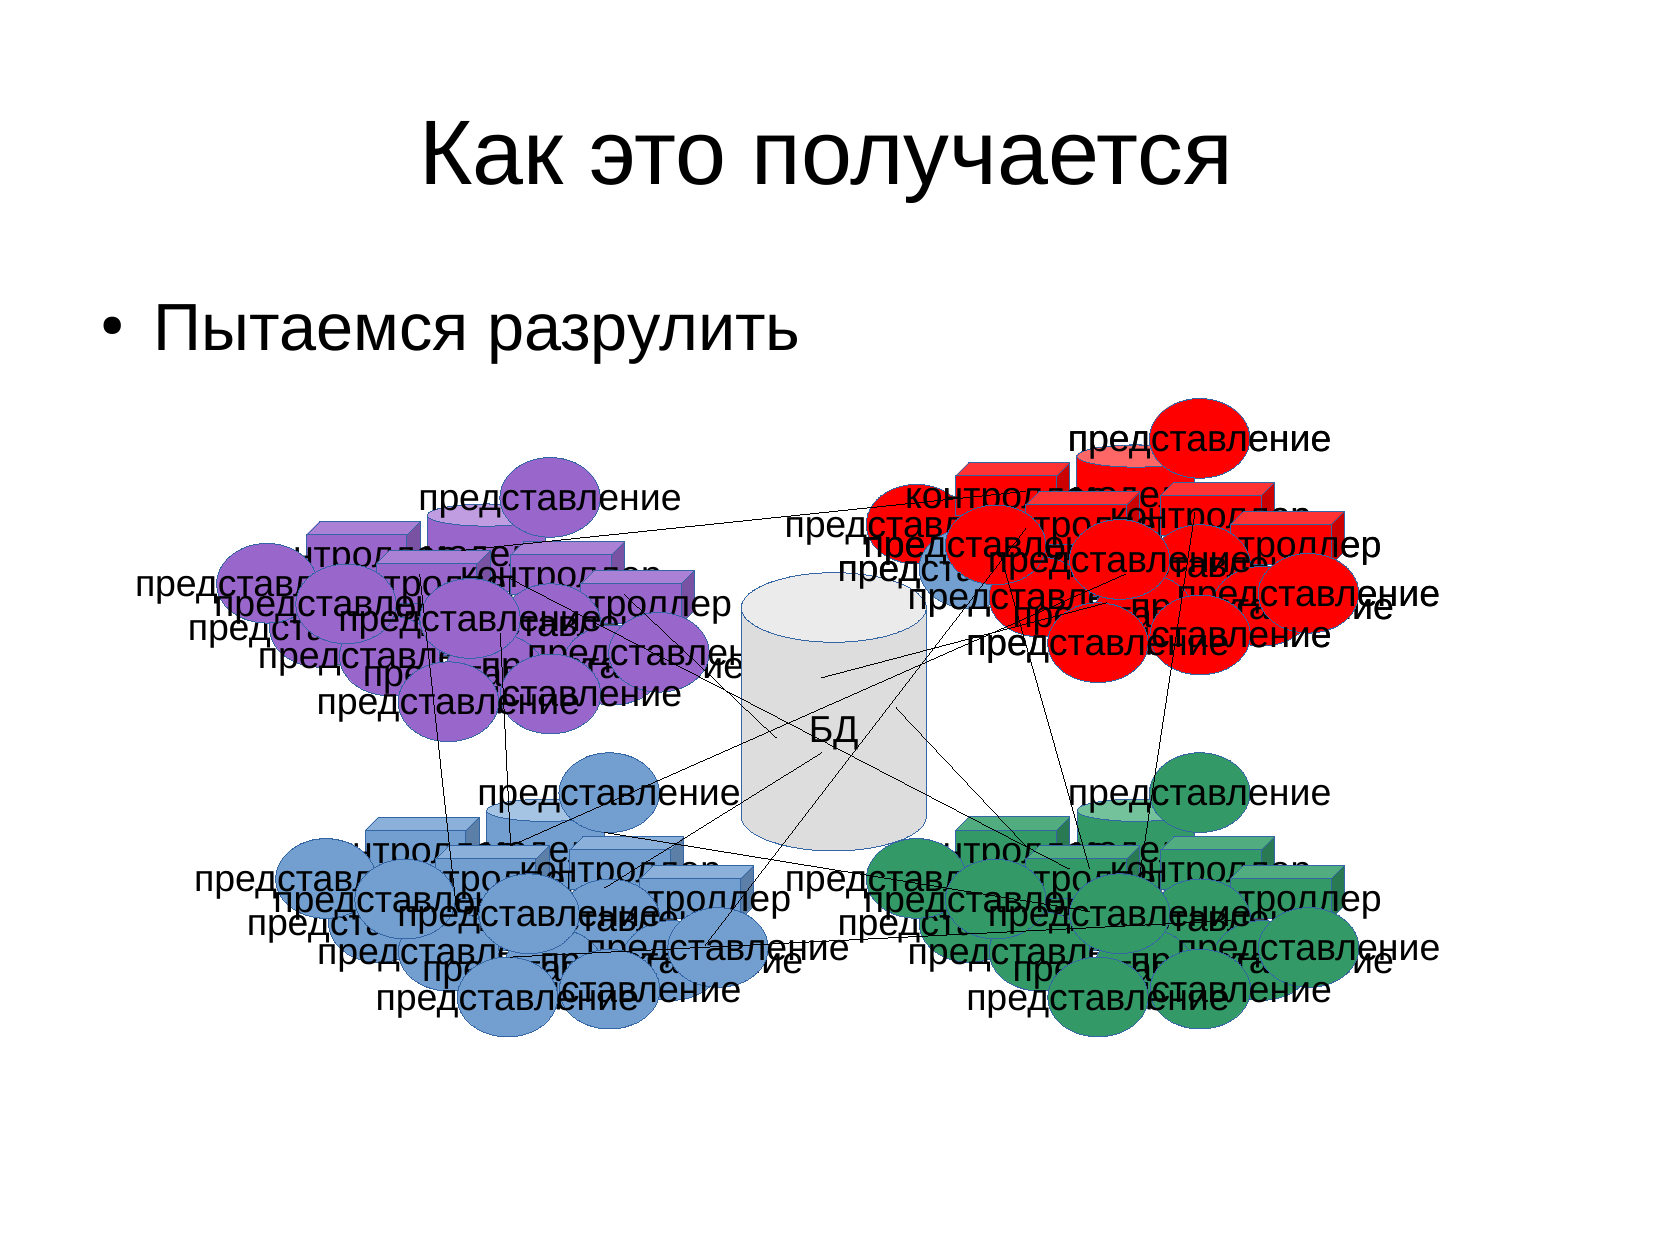

# Как это получается
Пытаемся разрулить
представление
представление
модель
модель
представление
контроллер
контроллер
контроллер
контроллер
представление
контроллер
контроллер
модель
представление
представление
контроллер
контроллер
контроллер
контроллер
представление
представление
контроллер
представление
представление
представление
представление
контроллер
контроллер
представление
контроллер
контроллер
представление
представление
представление
представление
представление
представление
представление
контроллер
БД
контроллер
представление
представление
представление
представление
представление
представление
представление
контроллер
представление
представление
представление
представление
представление
представление
представление
представление
представление
представление
модель
модель
контроллер
контроллер
контроллер
контроллер
представление
представление
контроллер
контроллер
представление
представление
контроллер
контроллер
контроллер
контроллер
представление
представление
представление
представление
представление
представление
контроллер
контроллер
представление
представление
представление
представление
представление
представление
представление
представление
представление
представление
представление
представление